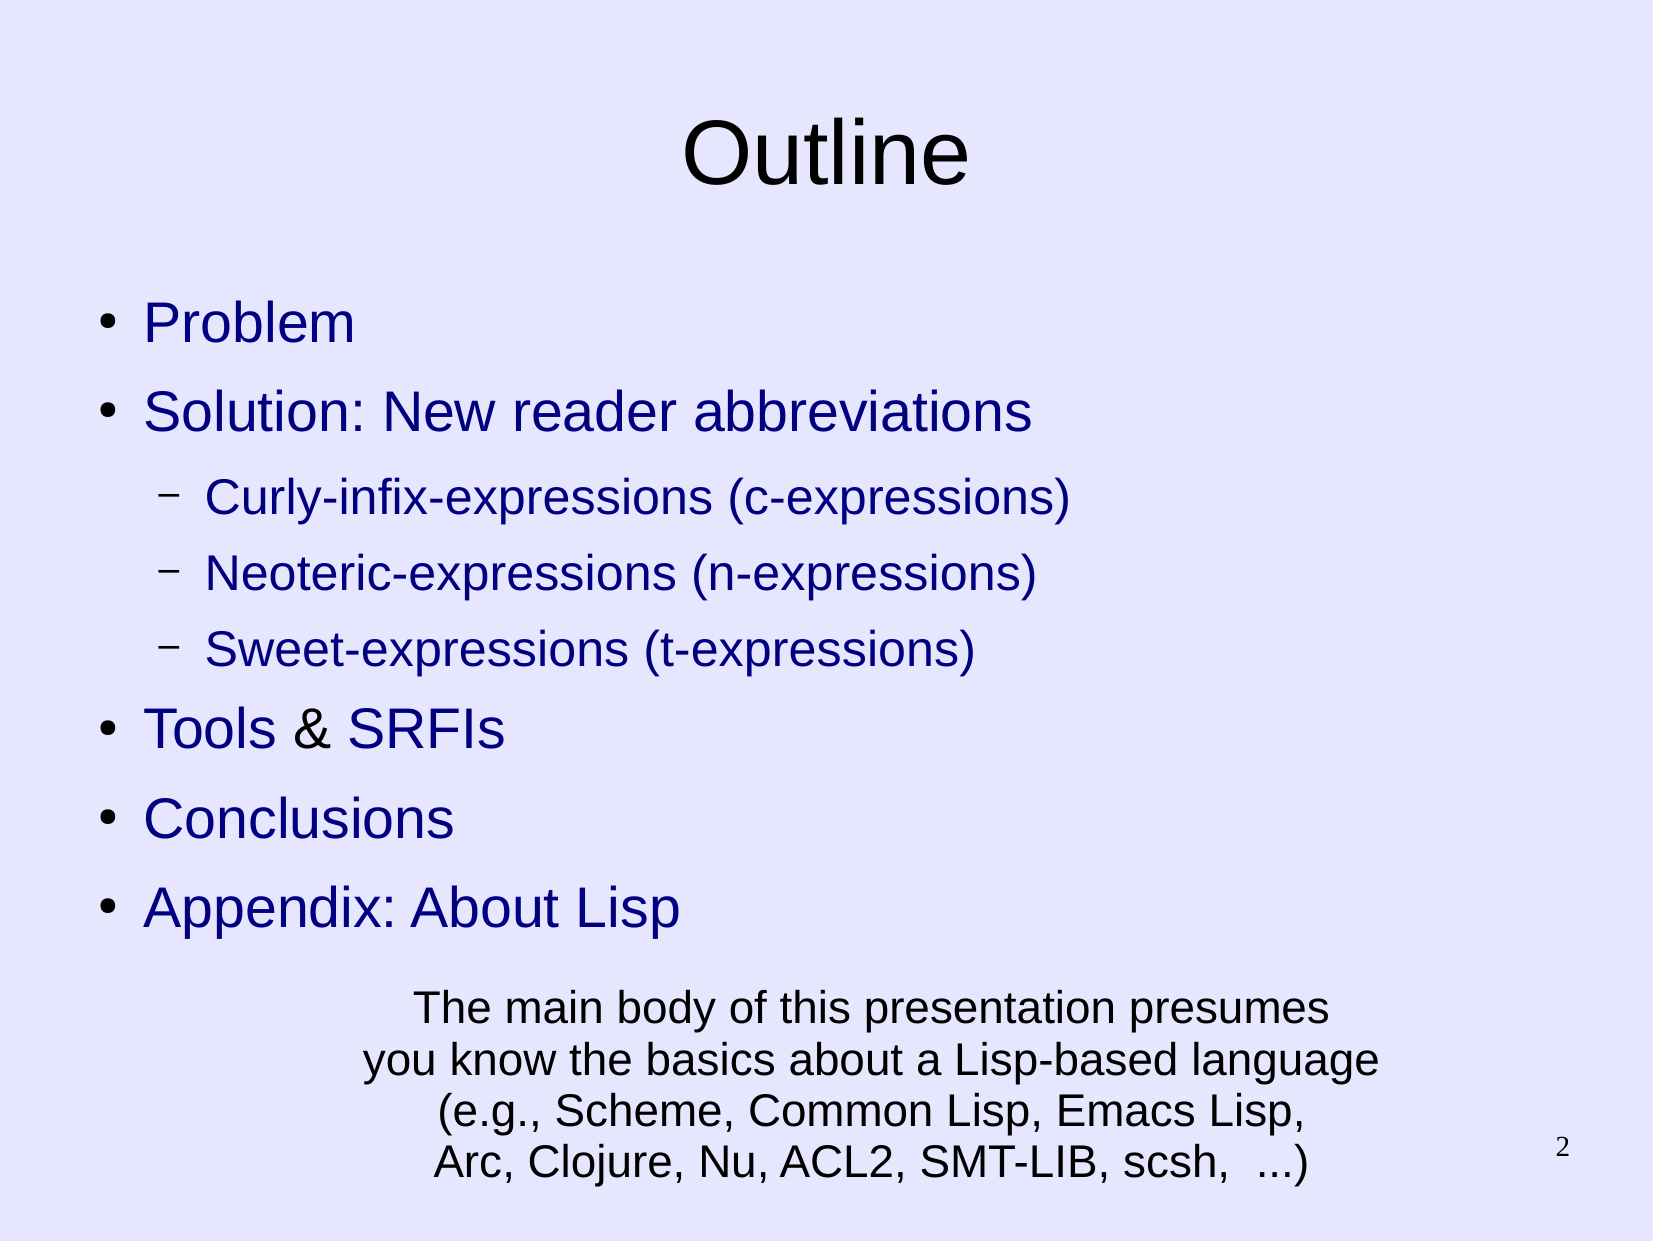

# Outline
Problem
Solution: New reader abbreviations
Curly-infix-expressions (c-expressions)
Neoteric-expressions (n-expressions)
Sweet-expressions (t-expressions)
Tools & SRFIs
Conclusions
Appendix: About Lisp
The main body of this presentation presumes
you know the basics about a Lisp-based language
(e.g., Scheme, Common Lisp, Emacs Lisp,
Arc, Clojure, Nu, ACL2, SMT-LIB, scsh, ...)
2